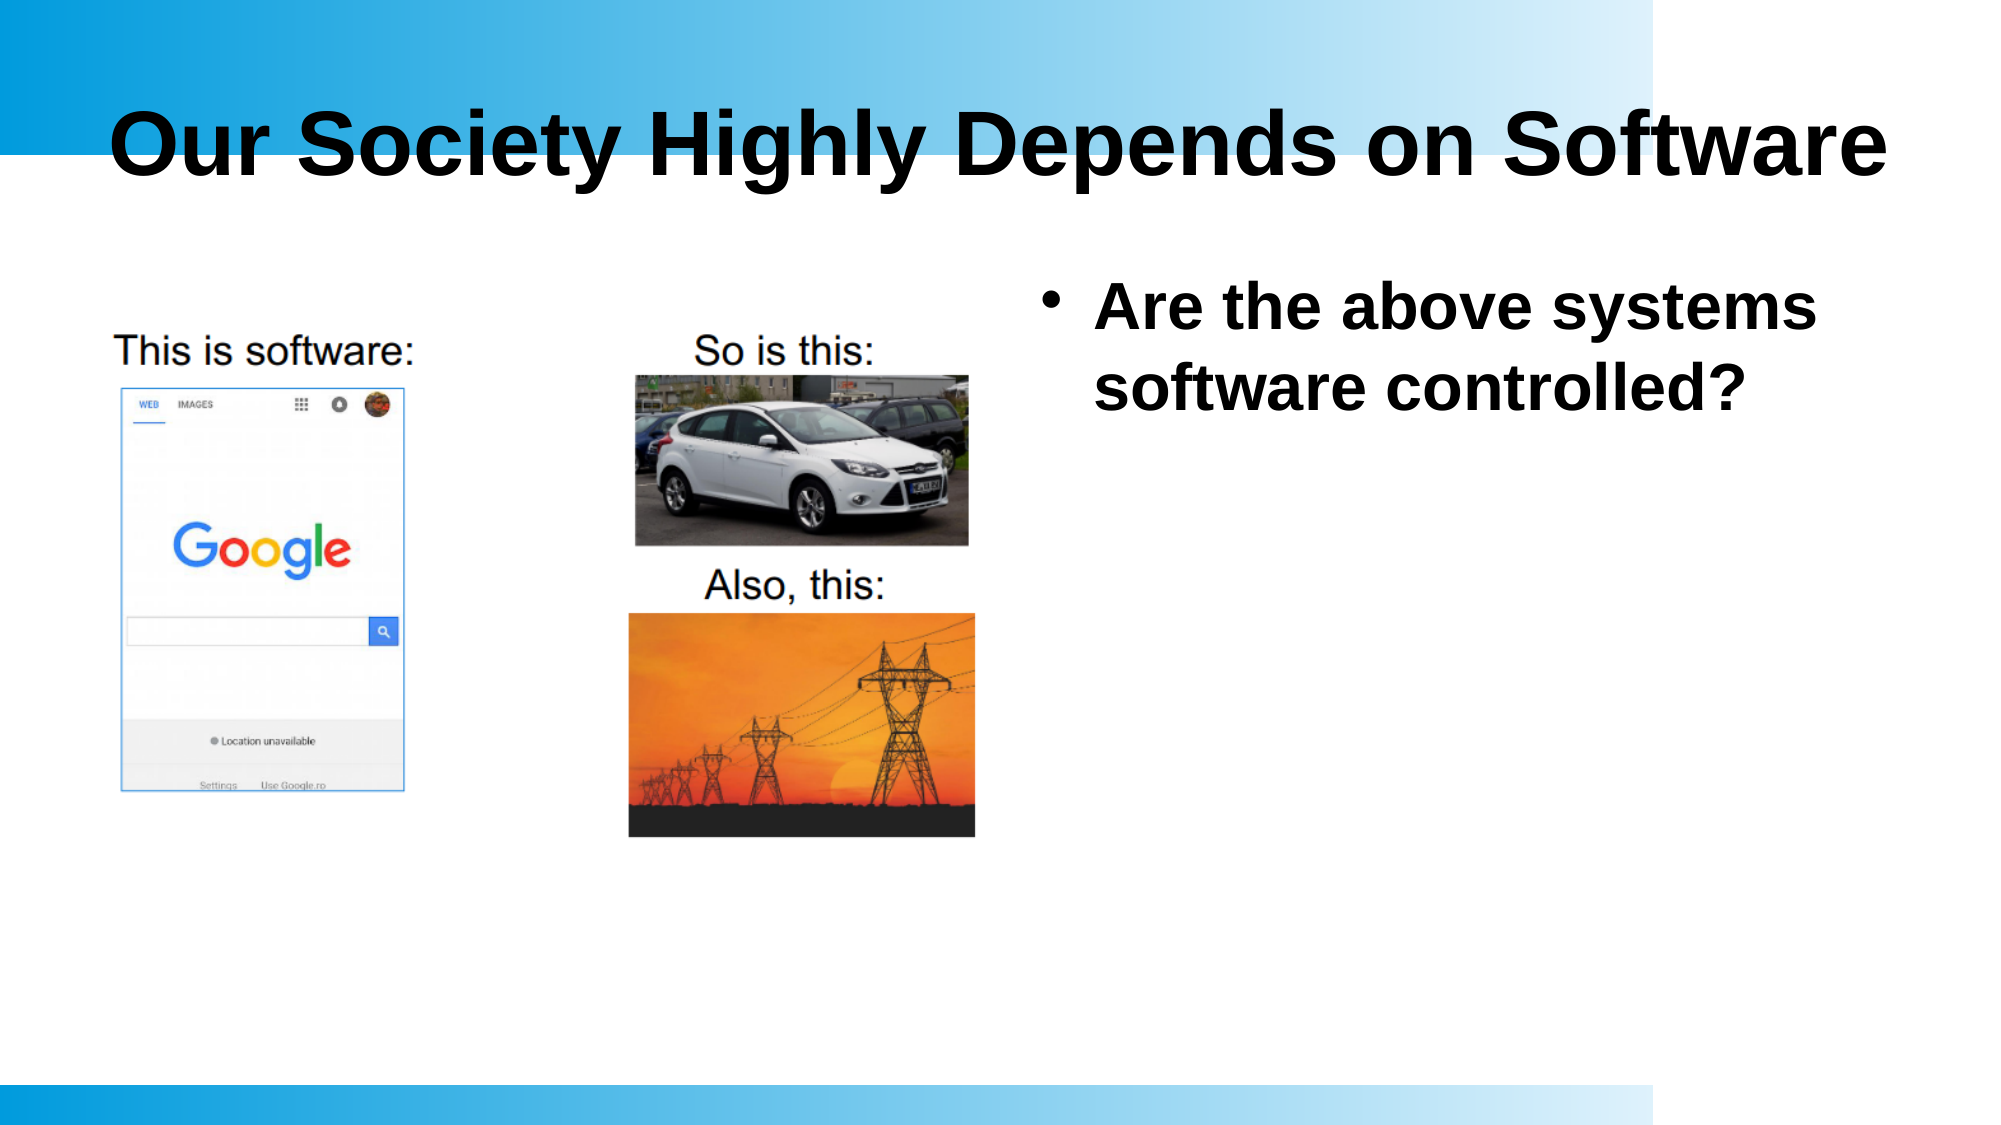

# Our Society Highly Depends on Software
Are the above systems software controlled?